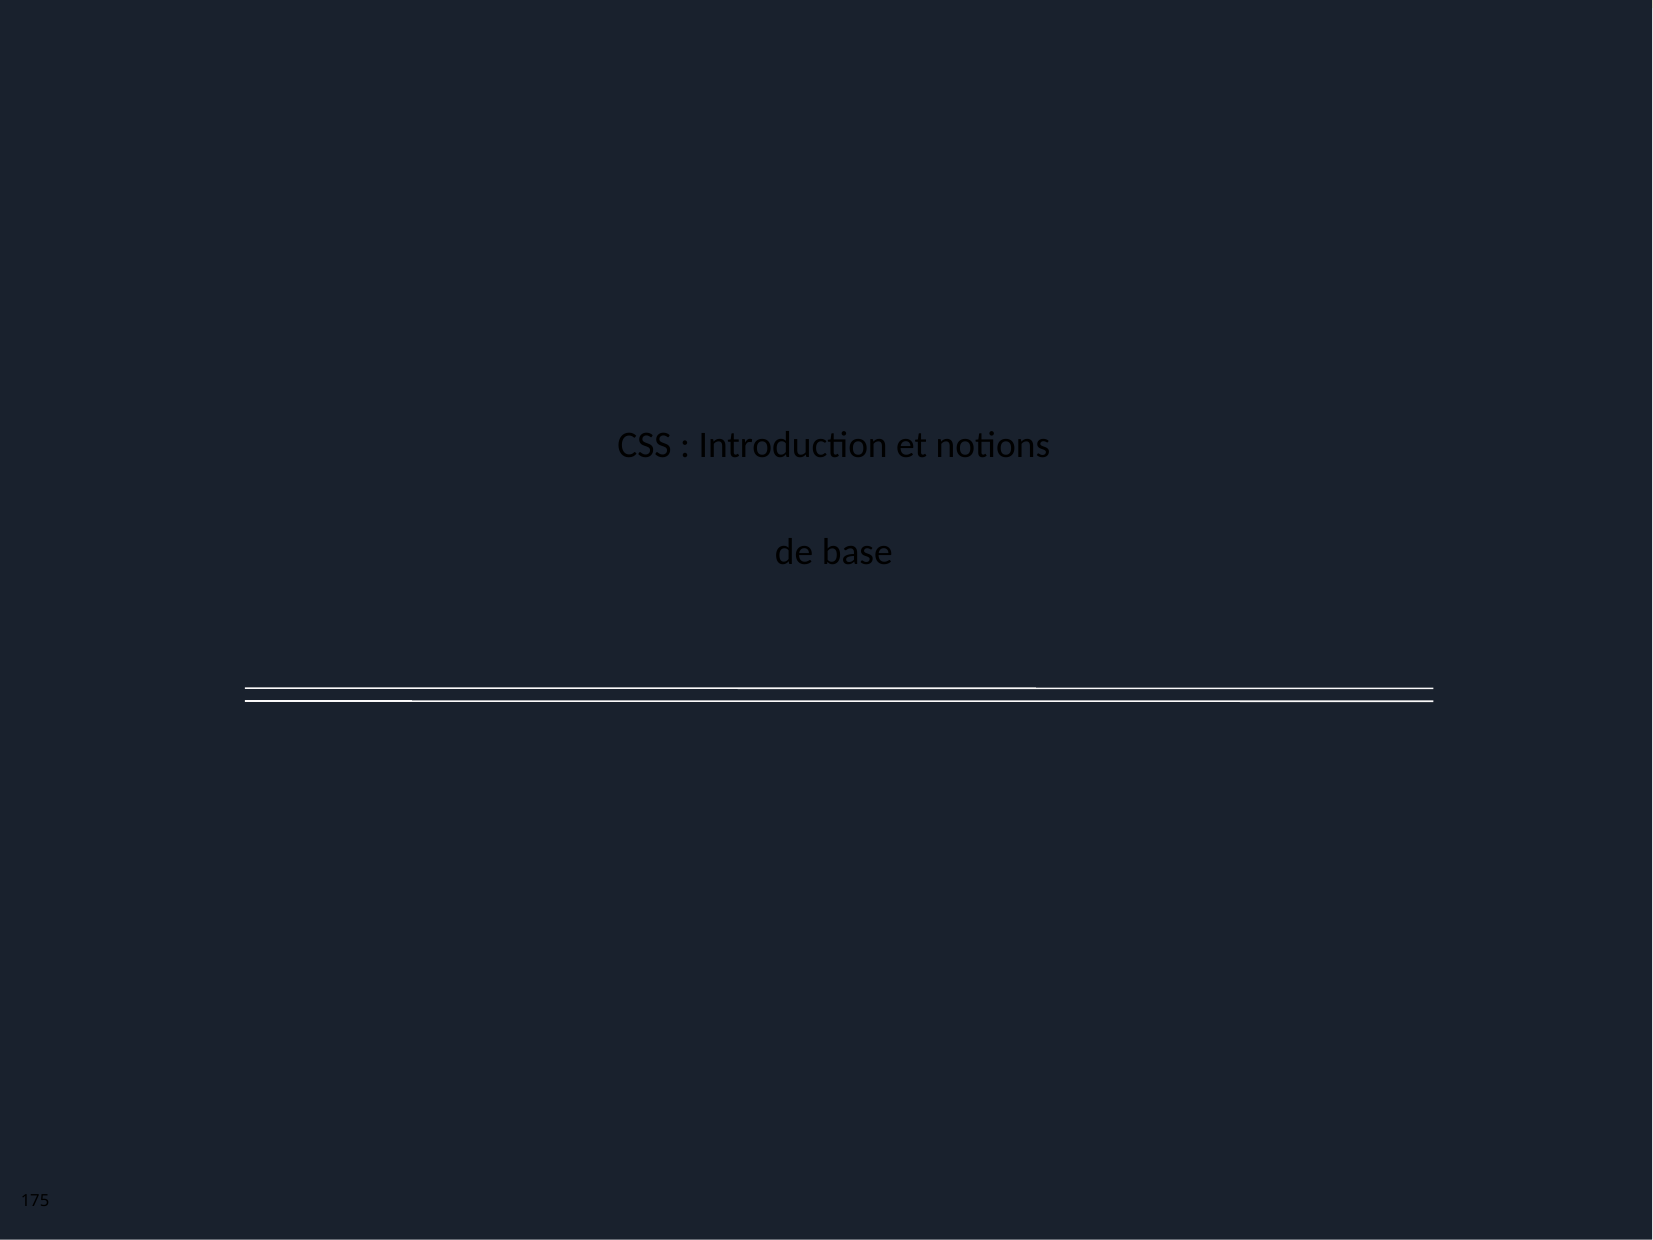

# CSS : Introduction et notions de base
175